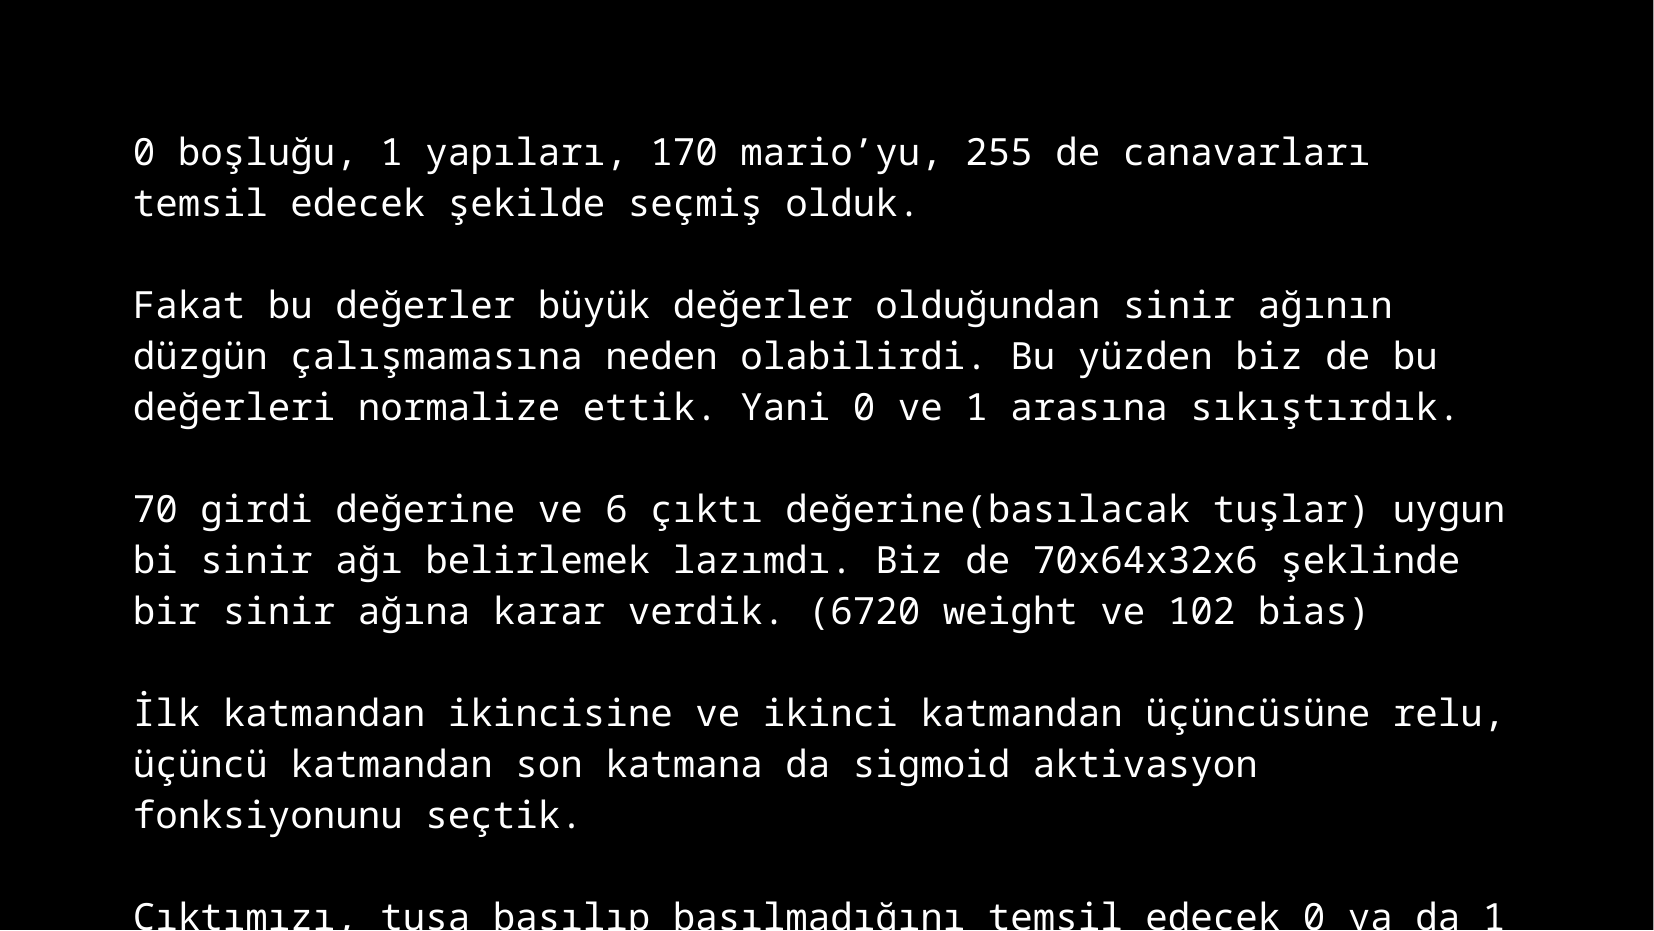

0 boşluğu, 1 yapıları, 170 mario’yu, 255 de canavarları temsil edecek şekilde seçmiş olduk.
Fakat bu değerler büyük değerler olduğundan sinir ağının düzgün çalışmamasına neden olabilirdi. Bu yüzden biz de bu değerleri normalize ettik. Yani 0 ve 1 arasına sıkıştırdık.
70 girdi değerine ve 6 çıktı değerine(basılacak tuşlar) uygun bi sinir ağı belirlemek lazımdı. Biz de 70x64x32x6 şeklinde bir sinir ağına karar verdik. (6720 weight ve 102 bias)
İlk katmandan ikincisine ve ikinci katmandan üçüncüsüne relu,
üçüncü katmandan son katmana da sigmoid aktivasyon fonksiyonunu seçtik.
Çıktımızı, tuşa basılıp basılmadığını temsil edecek 0 ya da 1 cinsinden istediğimizden sigmoid fonksiyonunun çıktılarının; 0.5’ten küçük olanlarını 0 ,
0.5’ten büyük olanlarını 1 aldık.